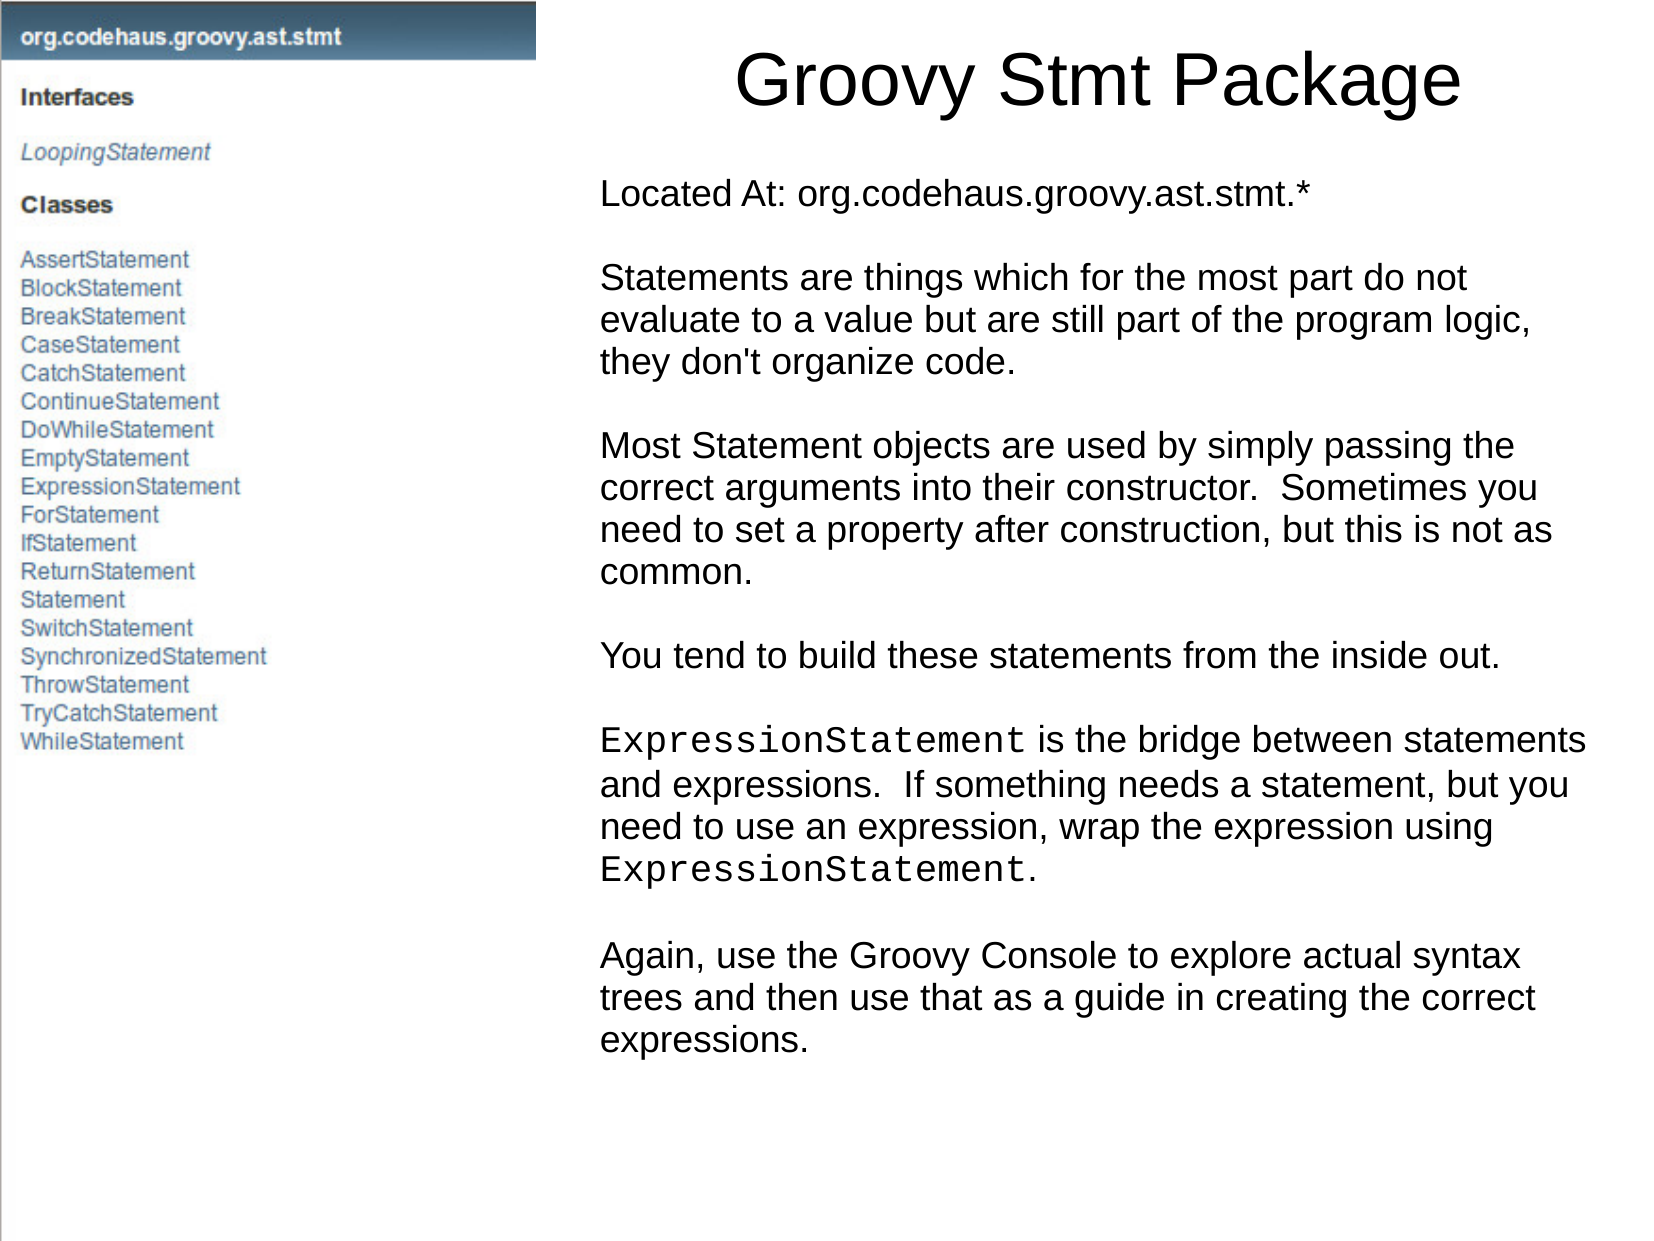

Groovy Stmt Package
Located At: org.codehaus.groovy.ast.stmt.*
Statements are things which for the most part do not evaluate to a value but are still part of the program logic, they don't organize code.
Most Statement objects are used by simply passing the correct arguments into their constructor. Sometimes you need to set a property after construction, but this is not as common.
You tend to build these statements from the inside out.
ExpressionStatement is the bridge between statements and expressions. If something needs a statement, but you need to use an expression, wrap the expression using ExpressionStatement.
Again, use the Groovy Console to explore actual syntax trees and then use that as a guide in creating the correct expressions.